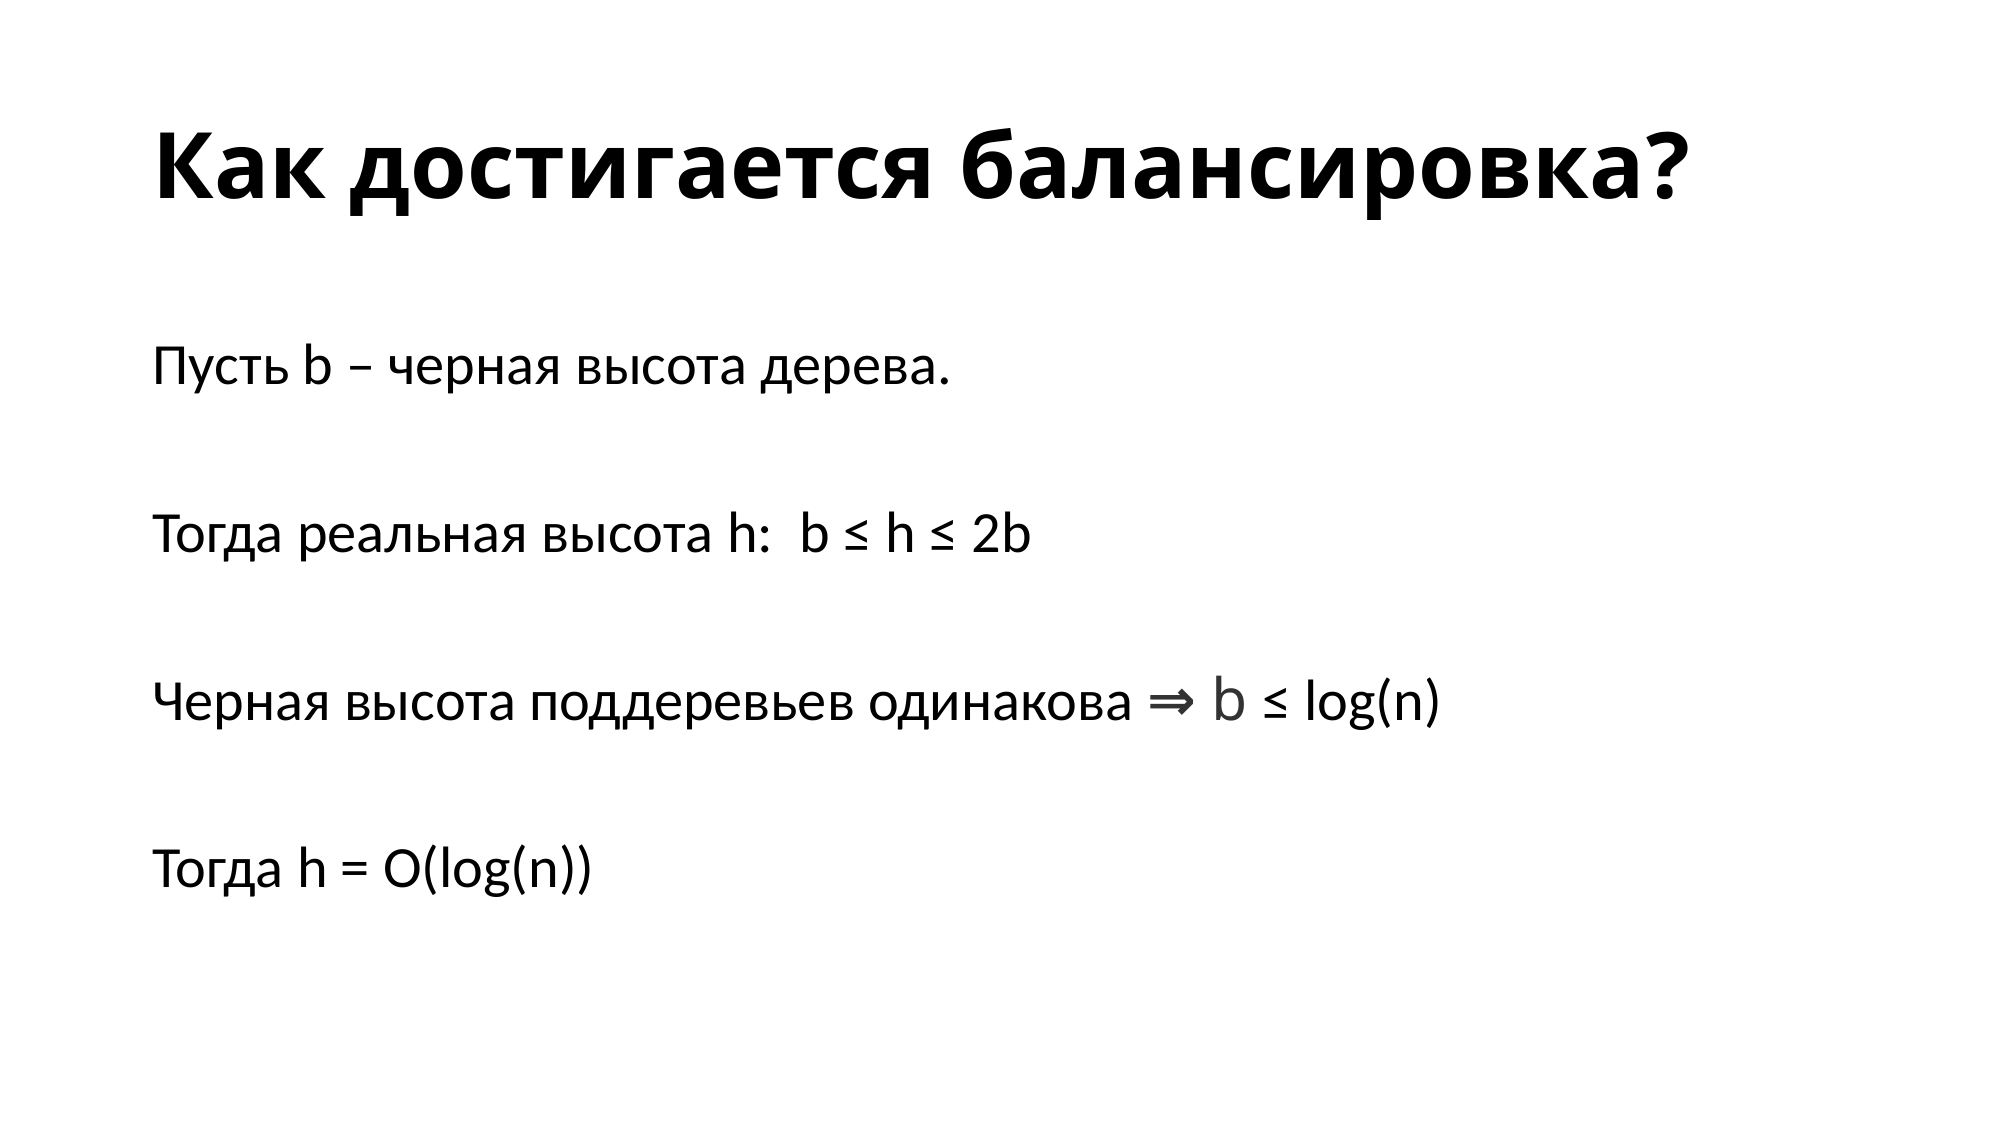

# Как достигается балансировка?
Пусть b – черная высота дерева.
Тогда реальная высота h: b ≤ h ≤ 2b
Черная высота поддеревьев одинакова ⇒ b ≤ log(n)
Тогда h = O(log(n))